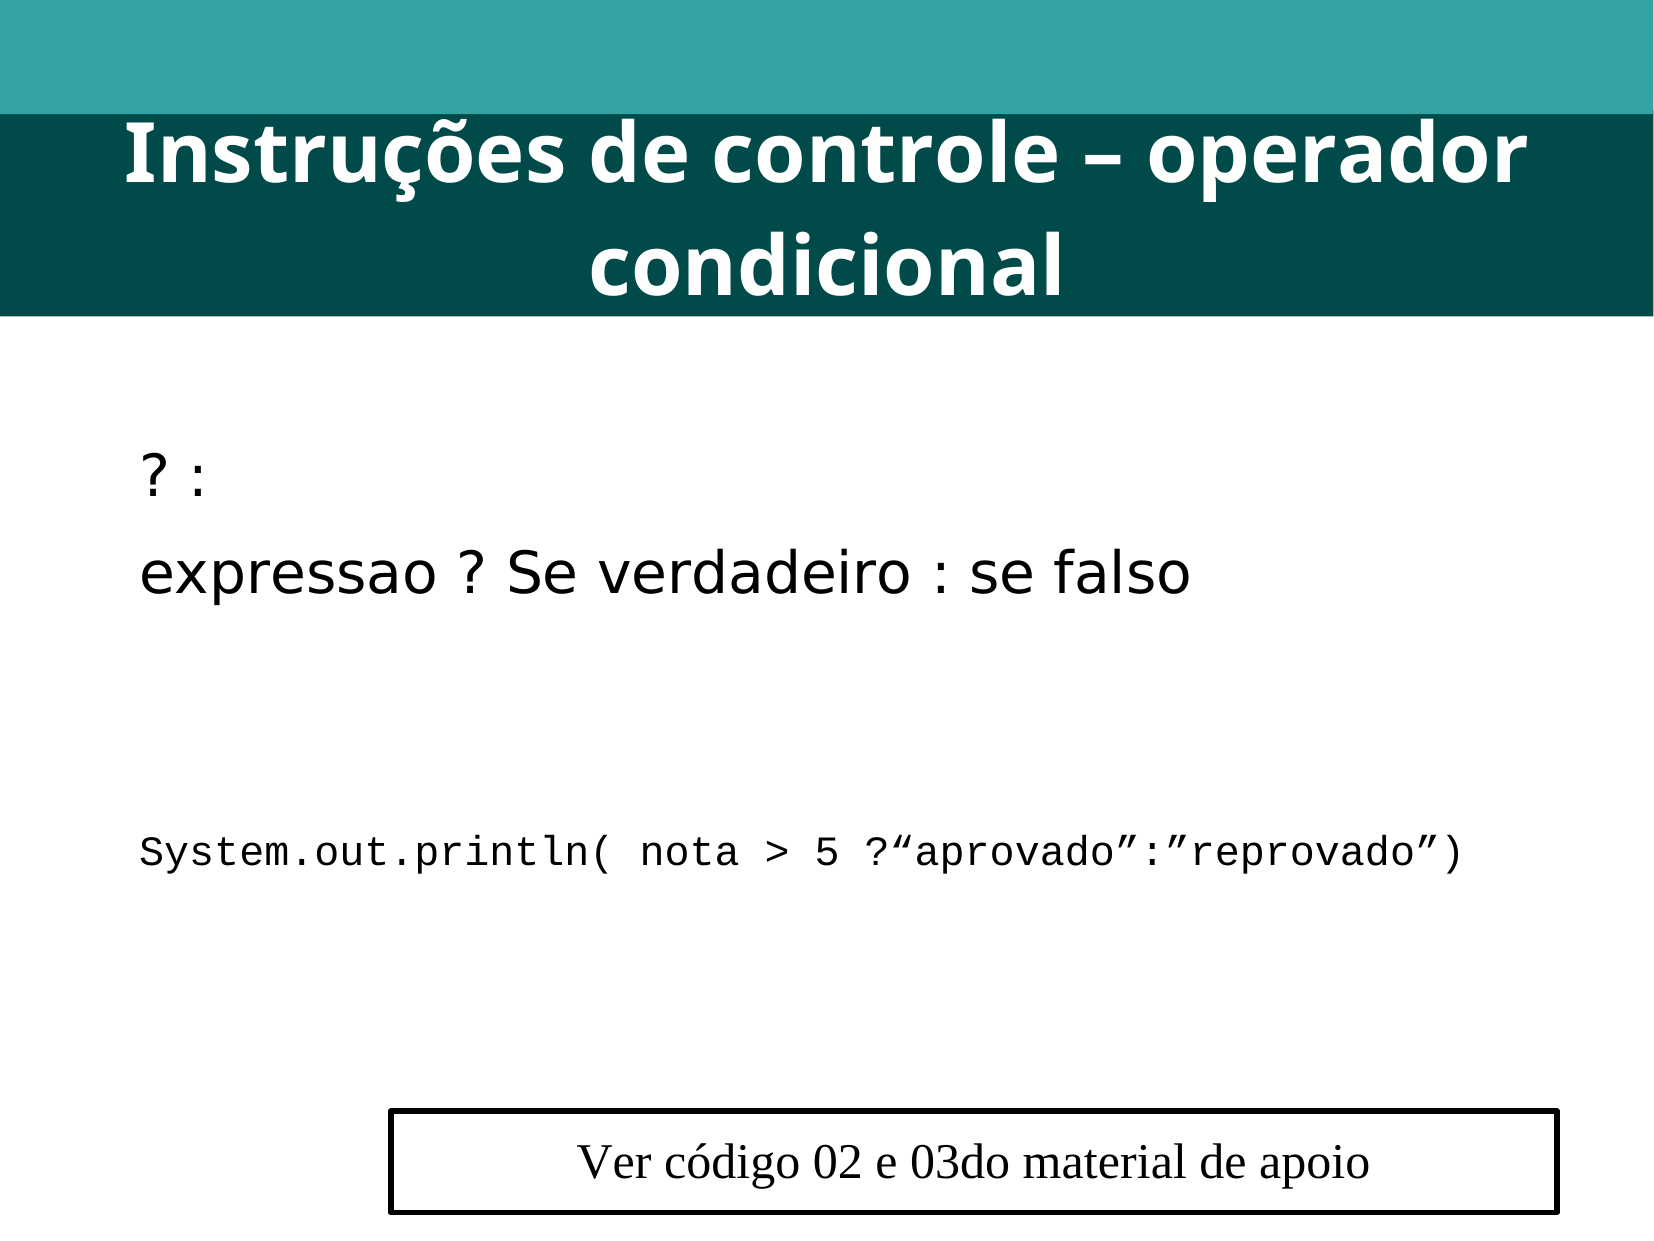

Instruções de controle – operador condicional
# ? :
expressao ? Se verdadeiro : se falso
System.out.println( nota > 5 ?“aprovado”:”reprovado”)
Ver código 02 e 03do material de apoio